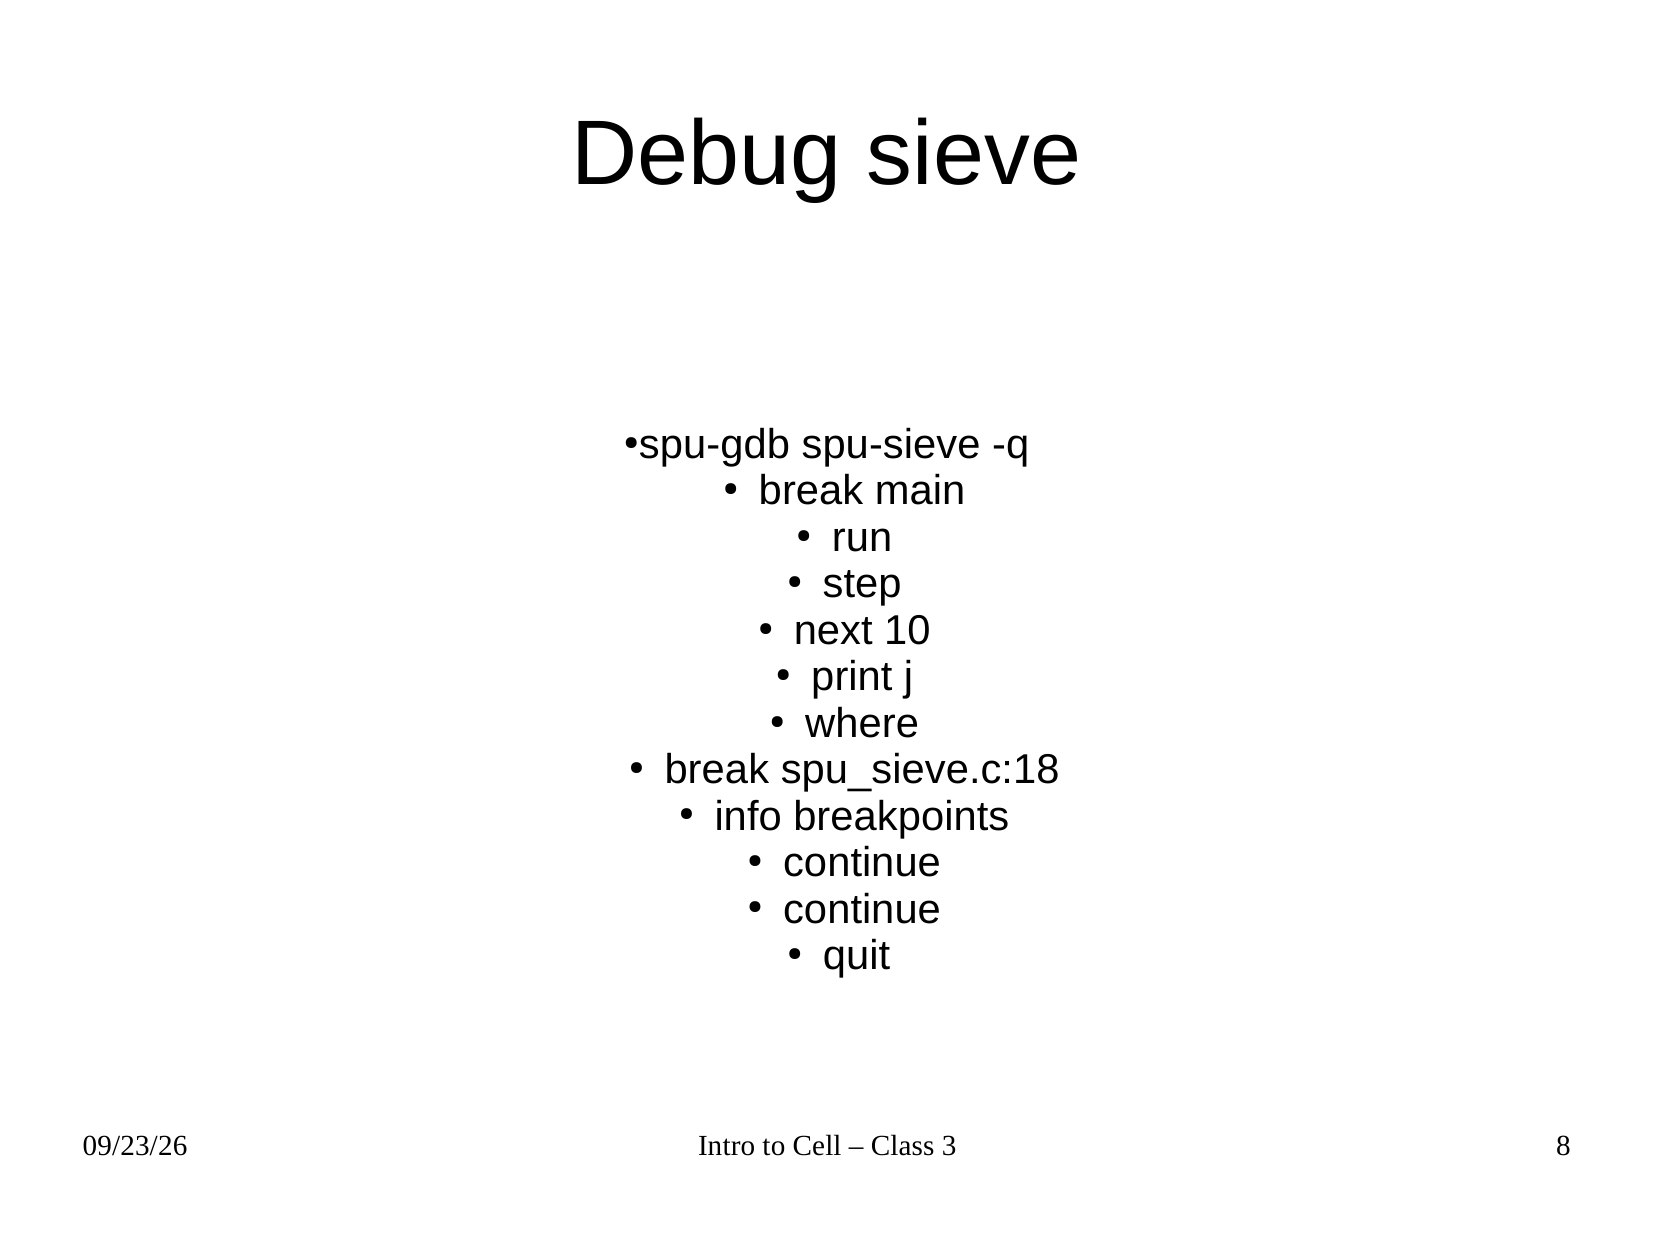

# Debug sieve
spu-gdb spu-sieve -q
break main
run
step
next 10
print j
where
break spu_sieve.c:18
info breakpoints
continue
continue
quit
Cell Programming Workshop
8